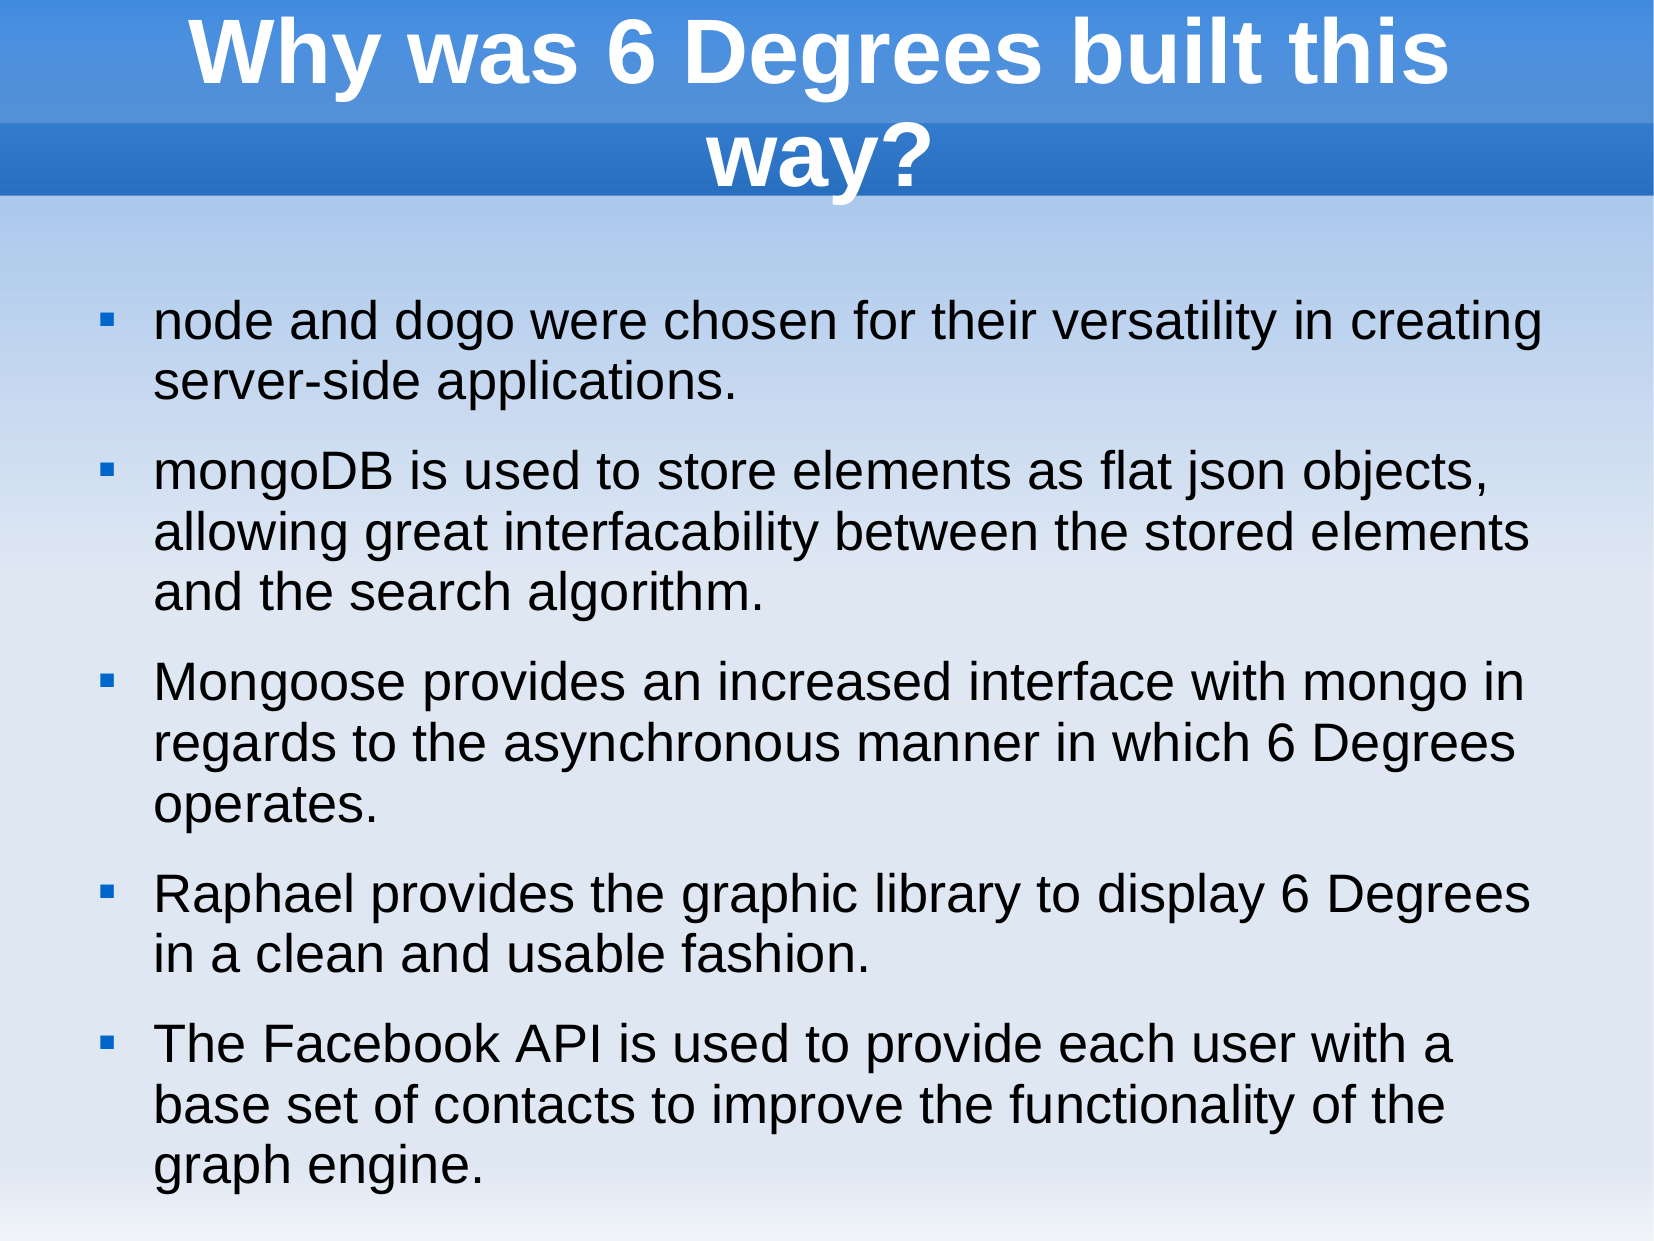

# Why was 6 Degrees built this way?
node and dogo were chosen for their versatility in creating server-side applications.
mongoDB is used to store elements as flat json objects, allowing great interfacability between the stored elements and the search algorithm.
Mongoose provides an increased interface with mongo in regards to the asynchronous manner in which 6 Degrees operates.
Raphael provides the graphic library to display 6 Degrees in a clean and usable fashion.
The Facebook API is used to provide each user with a base set of contacts to improve the functionality of the graph engine.